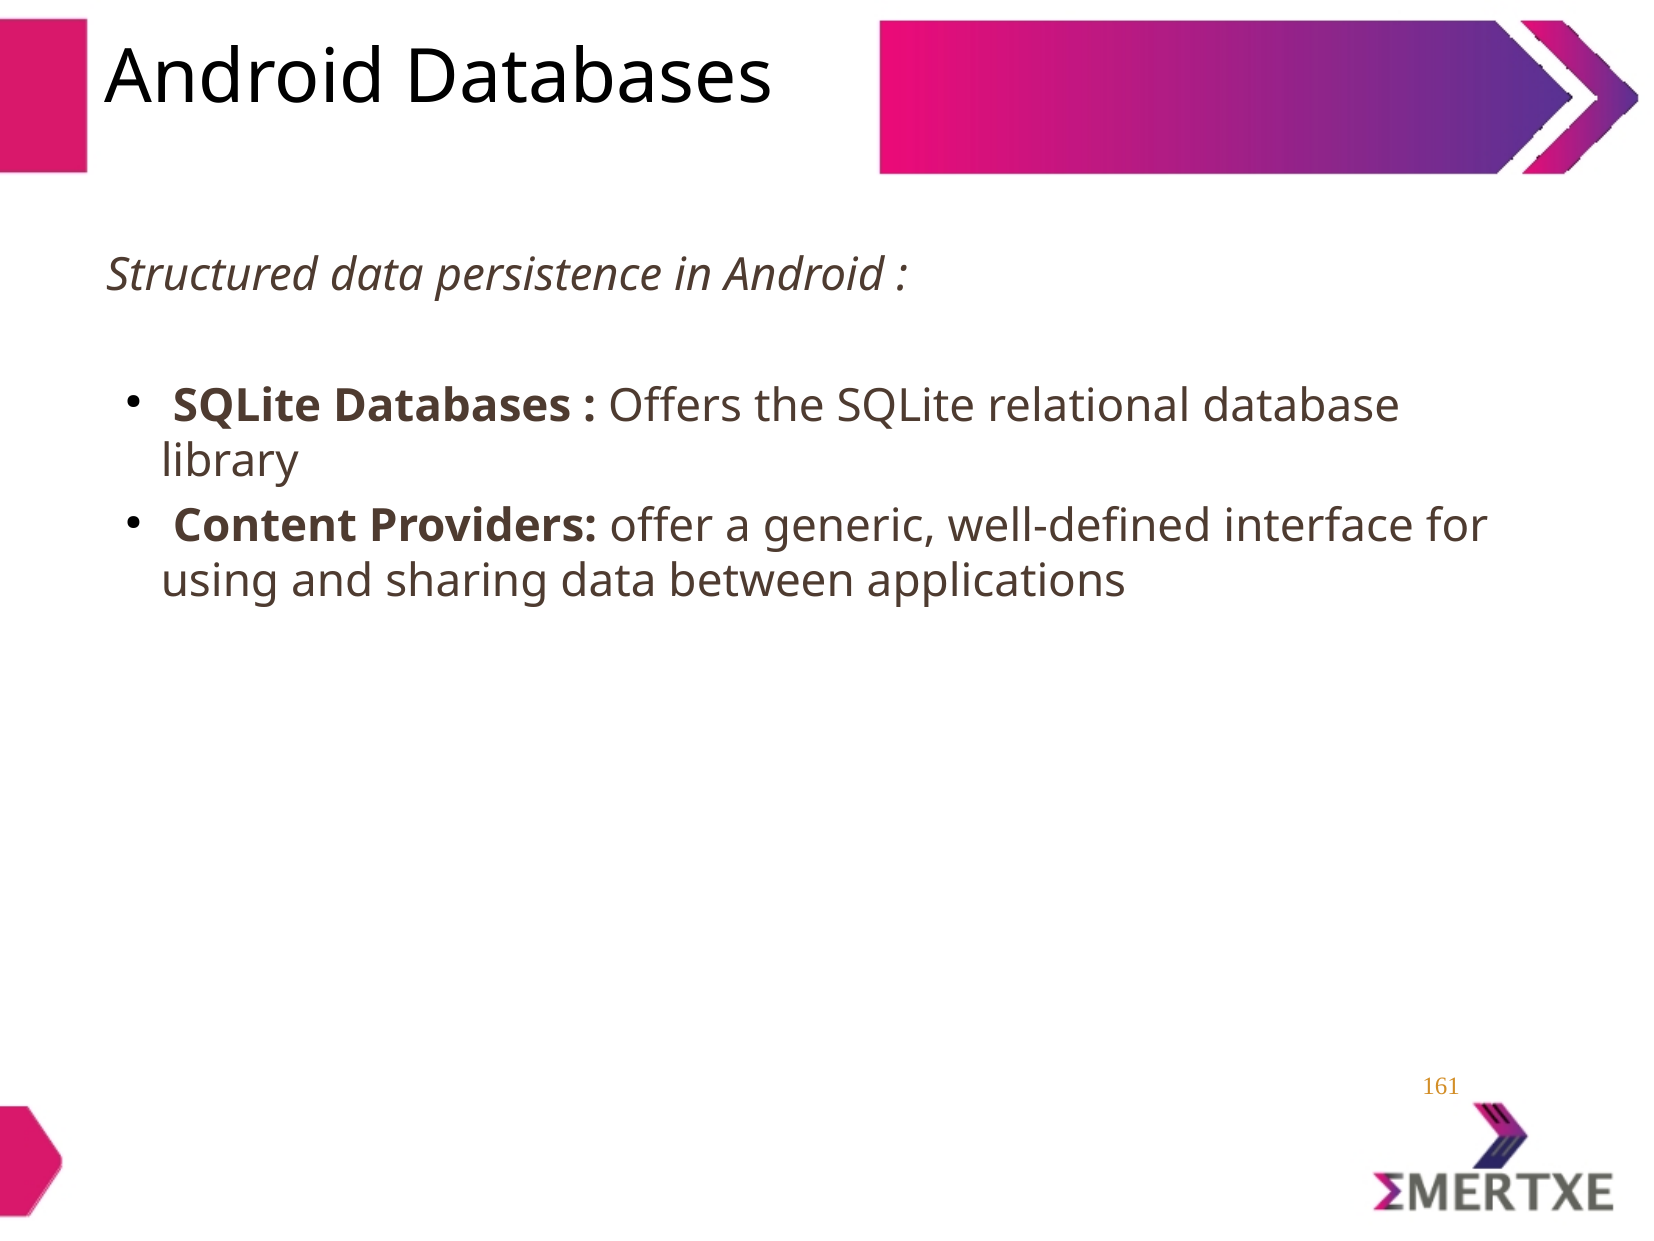

Android Databases
# Structured data persistence in Android :
 SQLite Databases : Offers the SQLite relational database library
 Content Providers: offer a generic, well-defined interface for using and sharing data between applications